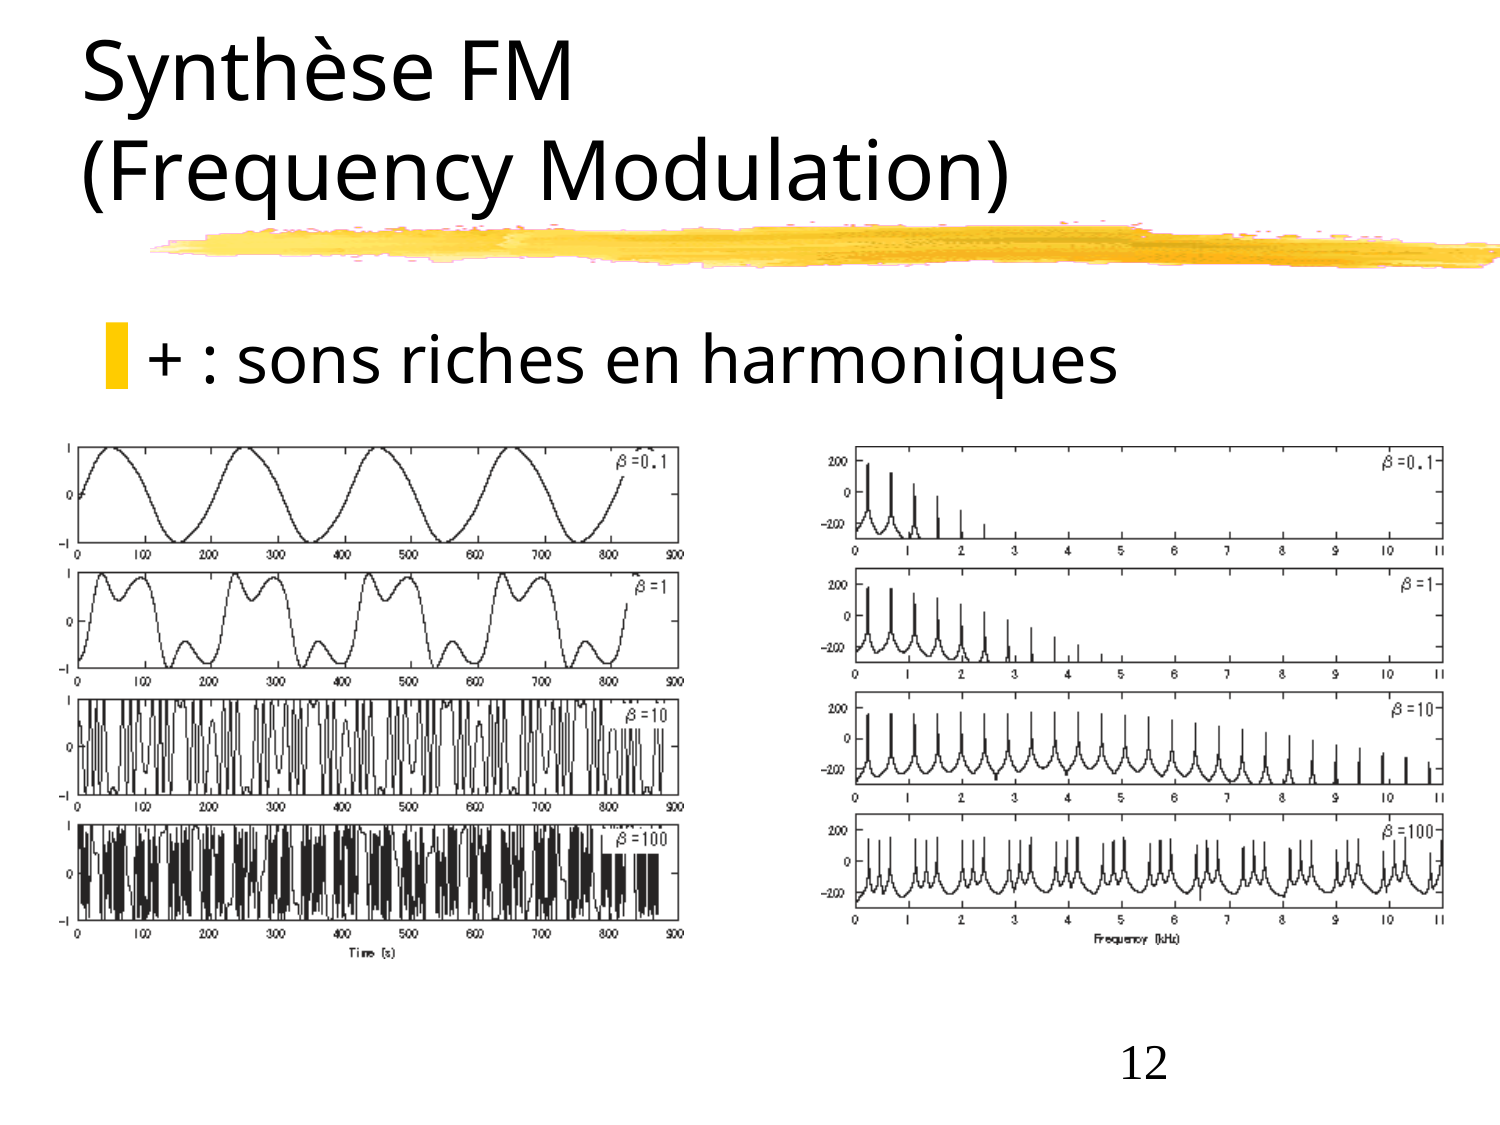

# Synthèse FM (Frequency Modulation)
+ : sons riches en harmoniques
12